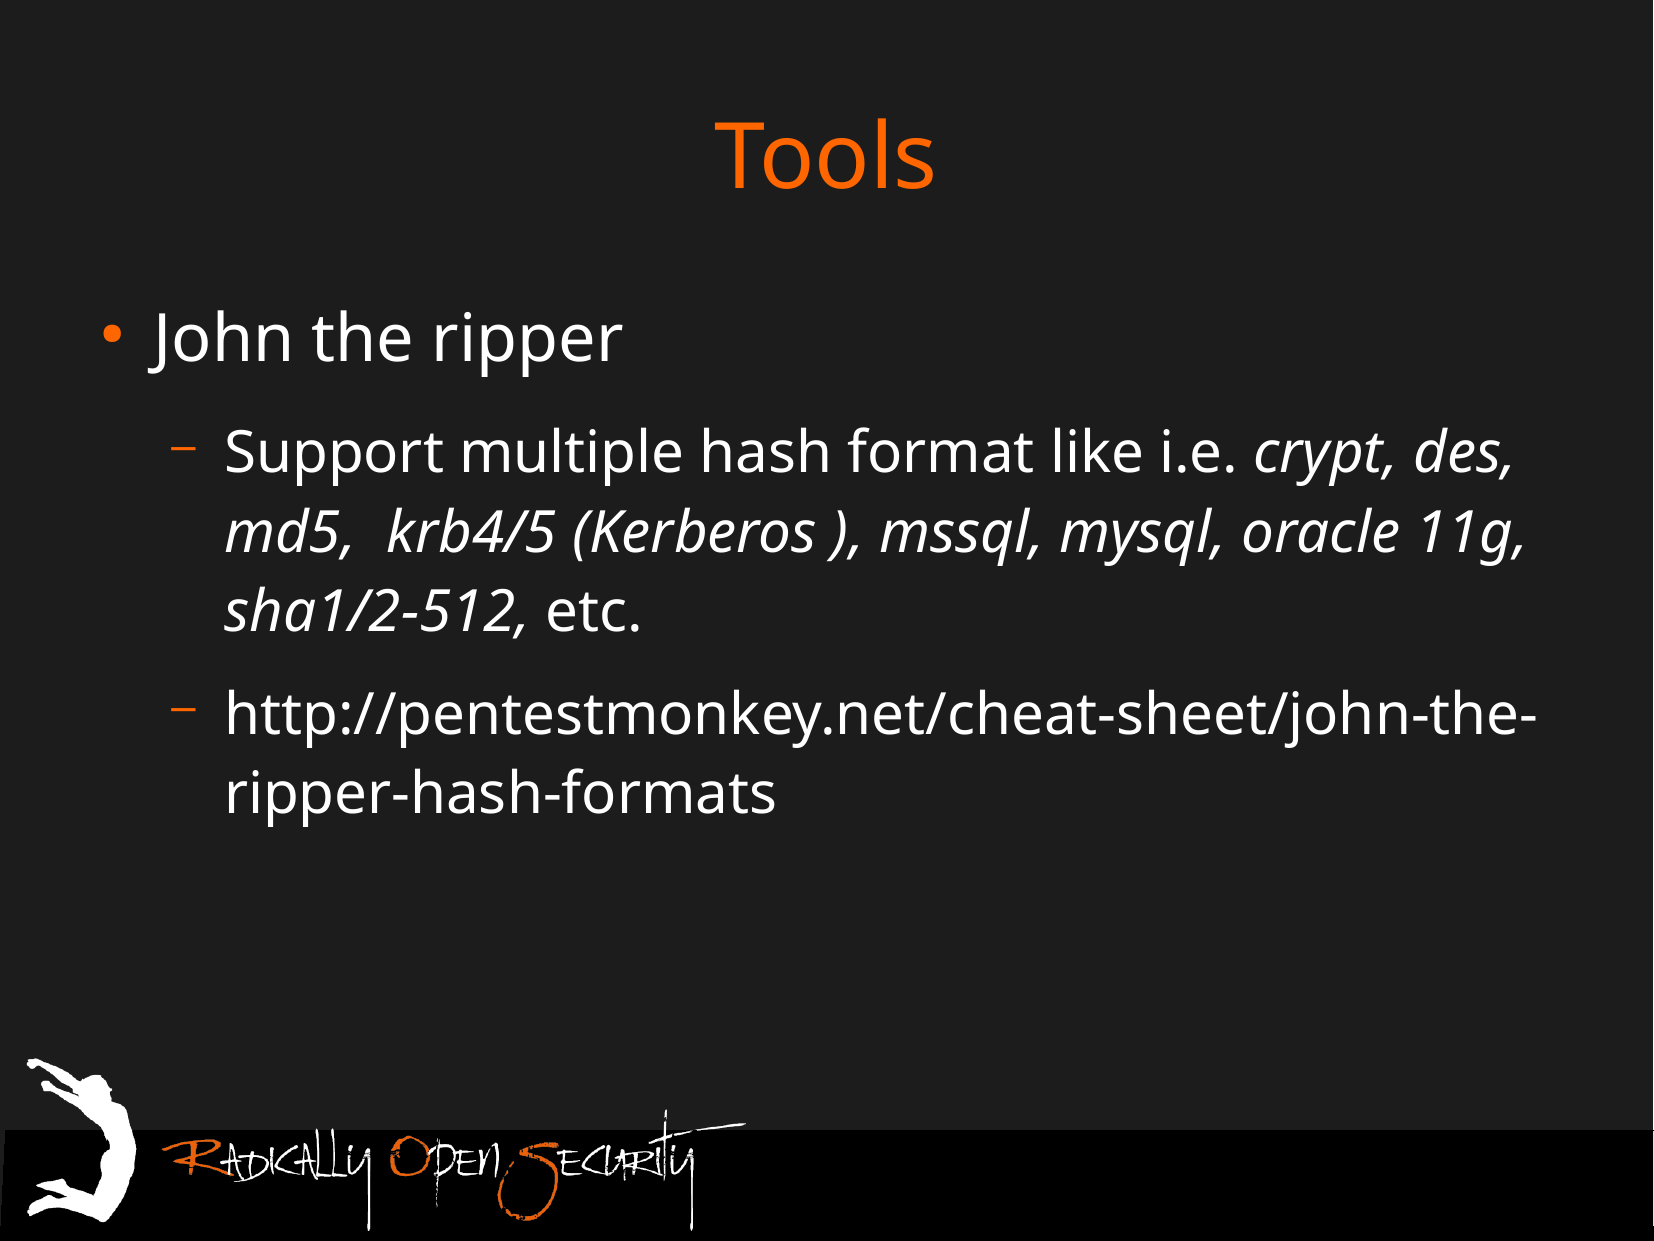

# Tools
John the ripper
Support multiple hash format like i.e. crypt, des, md5, krb4/5 (Kerberos ), mssql, mysql, oracle 11g, sha1/2-512, etc.
http://pentestmonkey.net/cheat-sheet/john-the-ripper-hash-formats